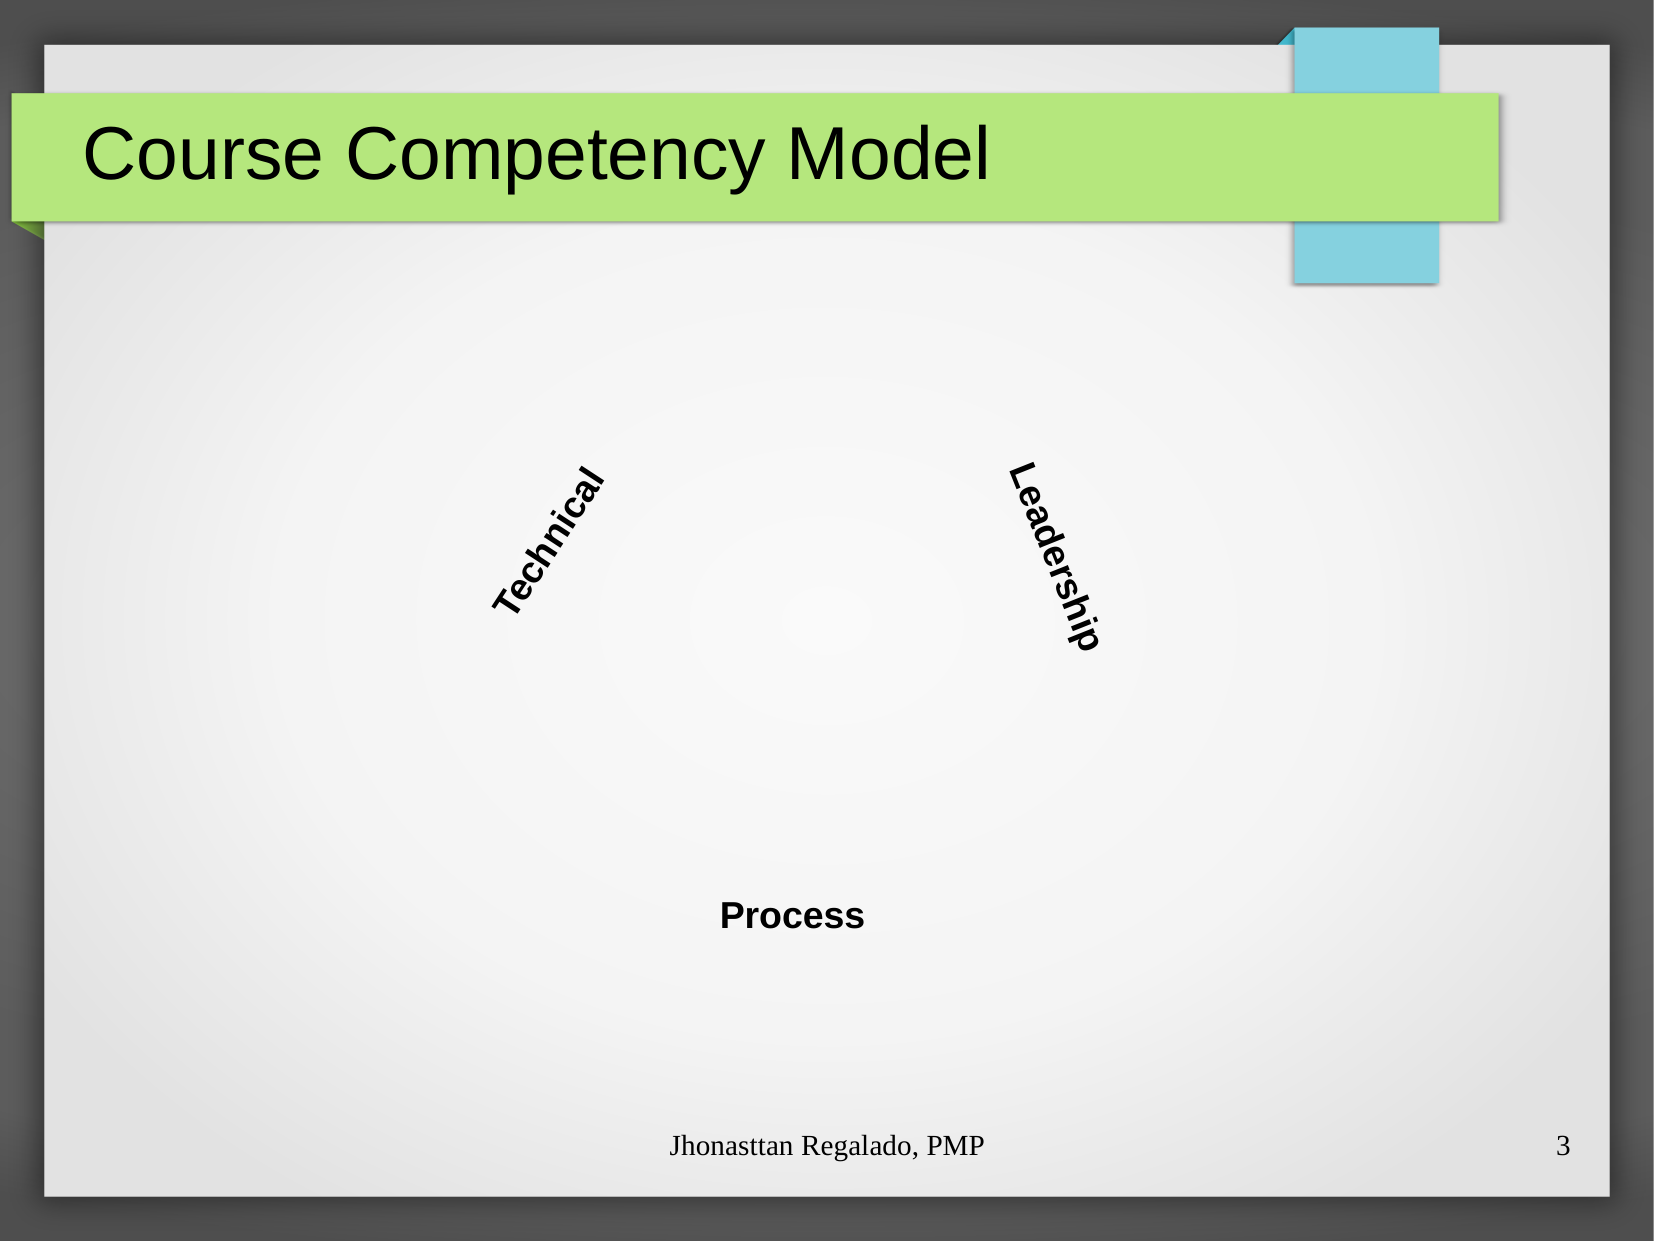

# Course Competency Model
Technical
Leadership
Process
Jhonasttan Regalado, PMP
3